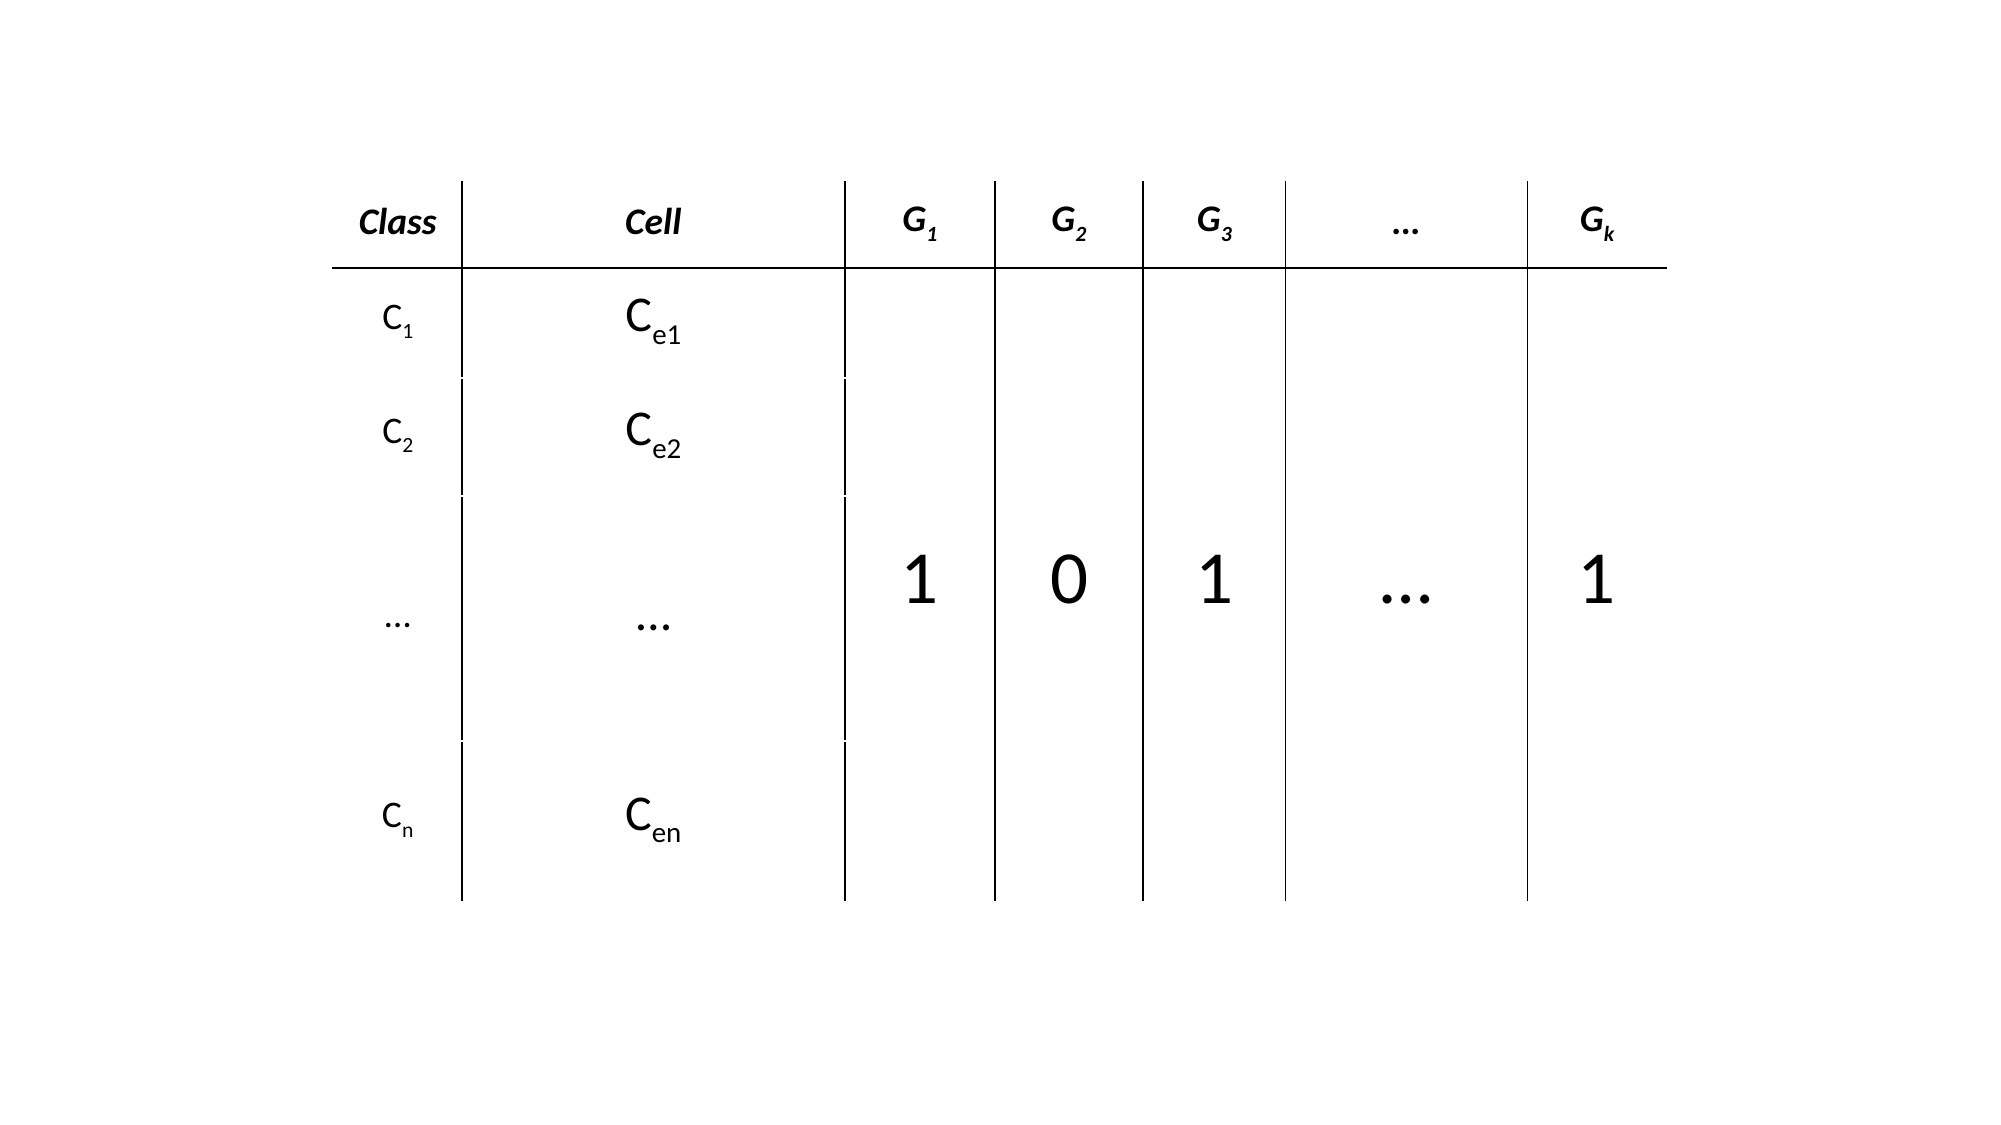

| Class | Cell | G1 | G2 | G3 | … | Gk |
| --- | --- | --- | --- | --- | --- | --- |
| C1 | Ce1 | 1 | 0 | 1 | … | 1 |
| C2 | Ce2 | | | | | |
| … | … | | | | | |
| Cn | Cen | | | | | |